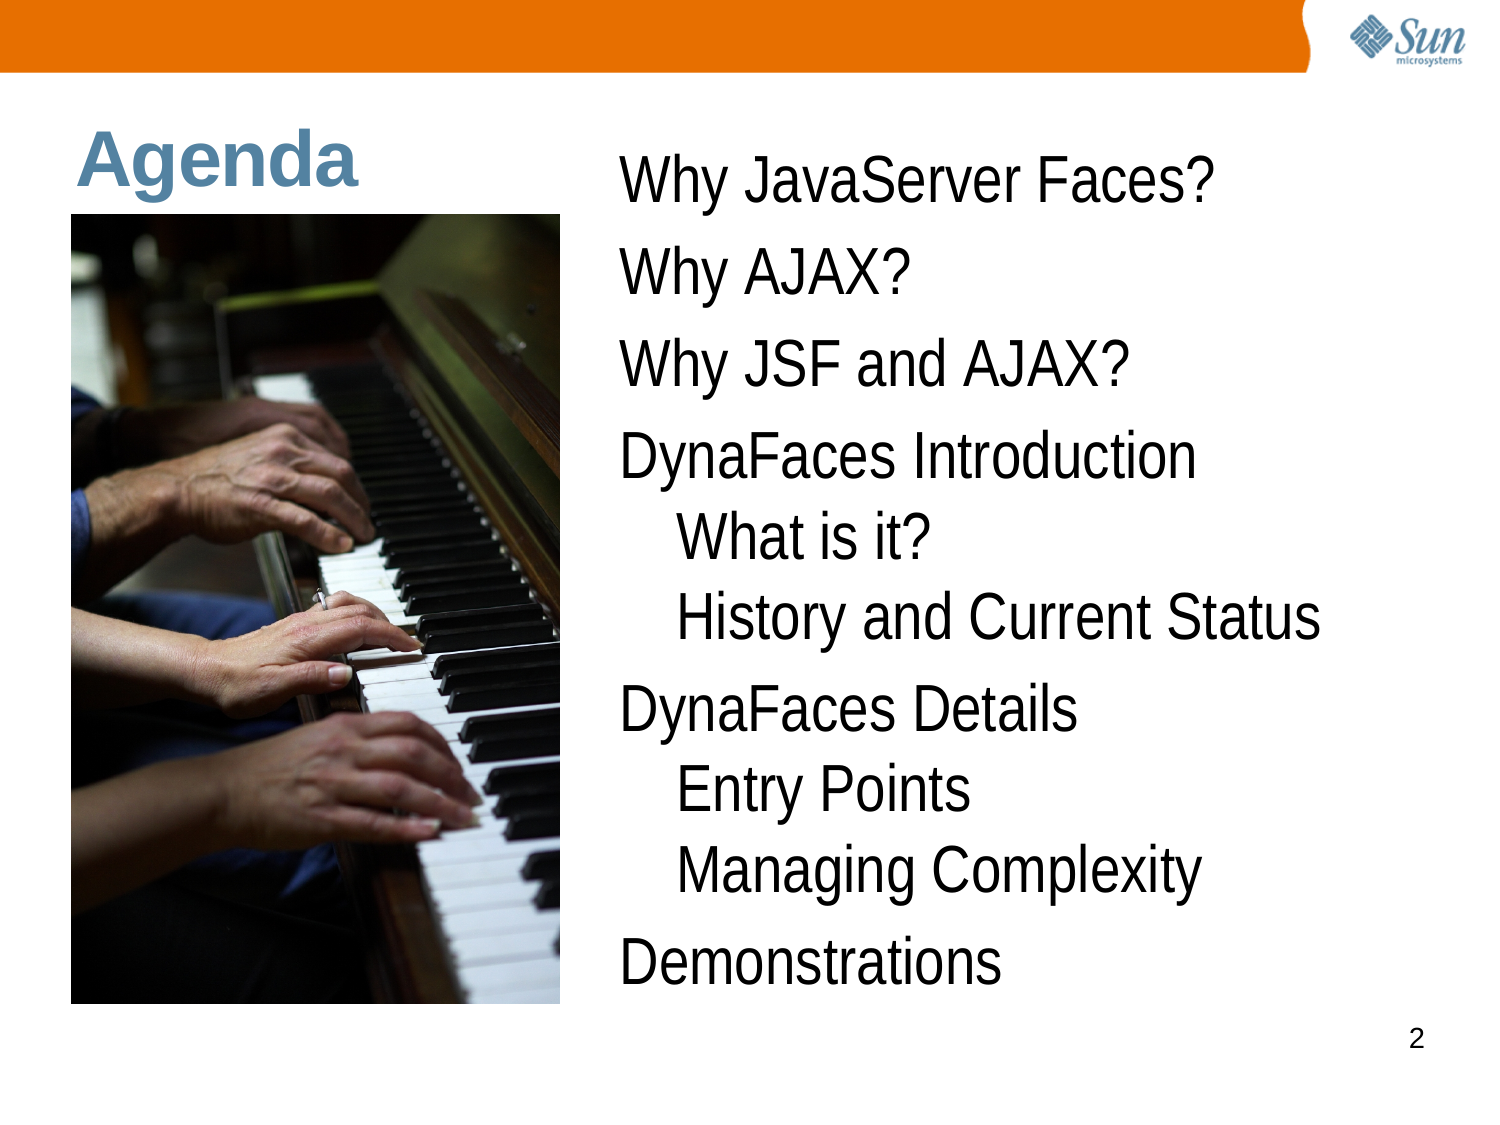

# Agenda
Why JavaServer Faces?
Why AJAX?
Why JSF and AJAX?
DynaFaces Introduction
What is it?
History and Current Status
DynaFaces Details
Entry Points
Managing Complexity
Demonstrations
2